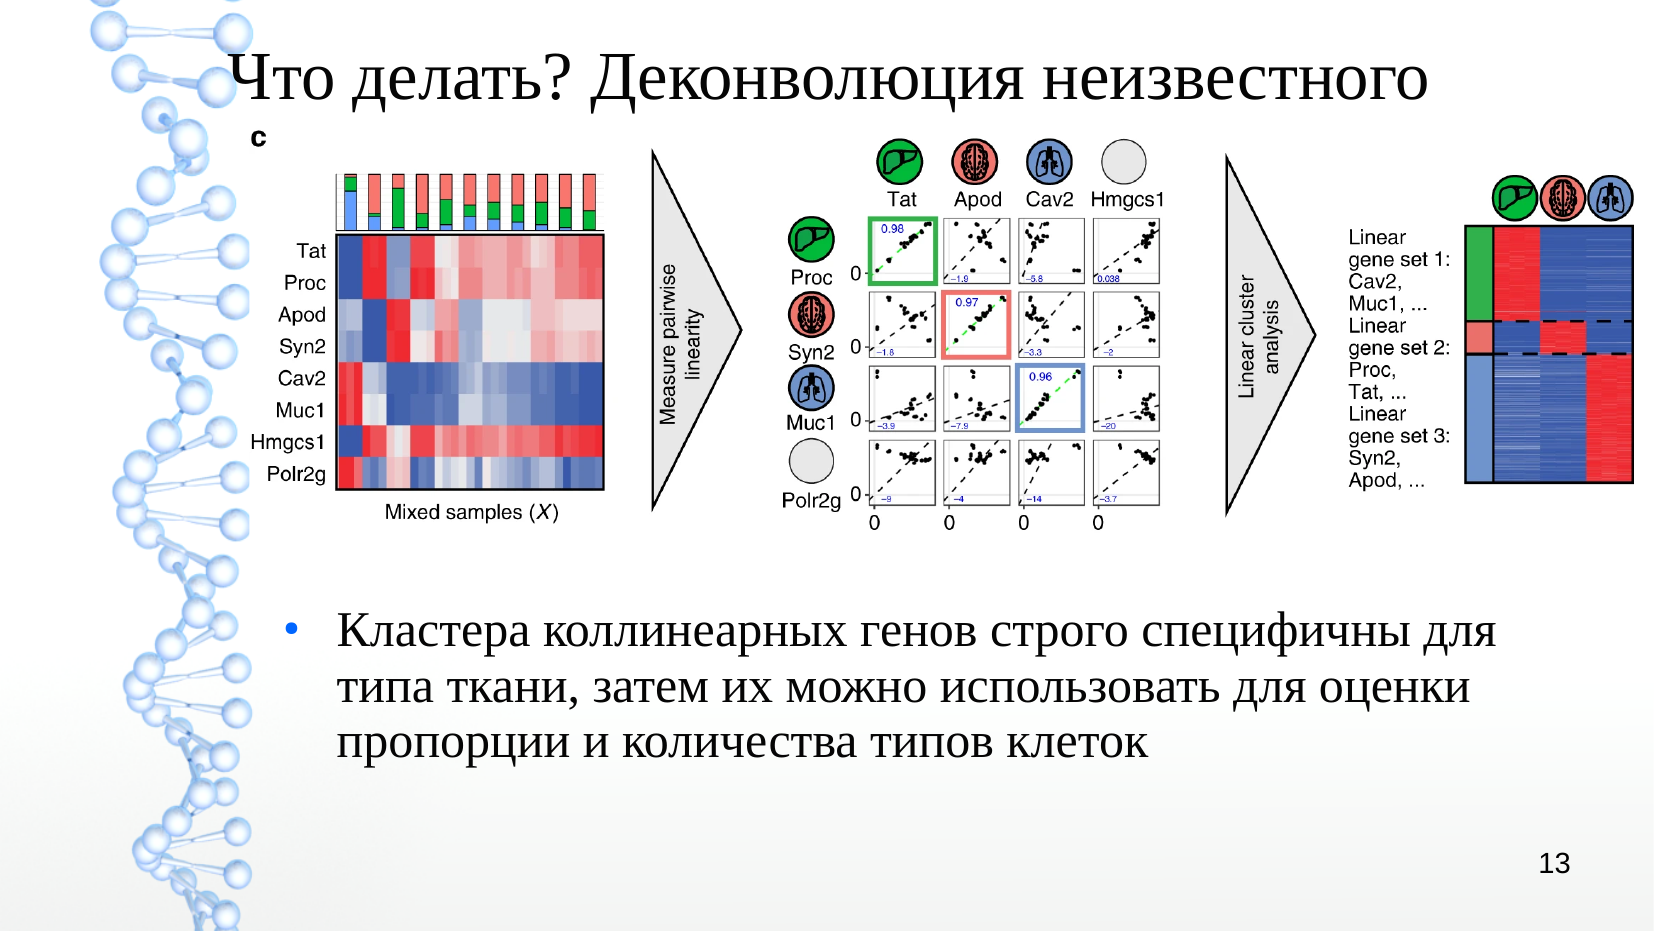

# Что делать? Деконволюция неизвестного
Кластера коллинеарных генов строго специфичны для типа ткани, затем их можно использовать для оценки пропорции и количества типов клеток
13